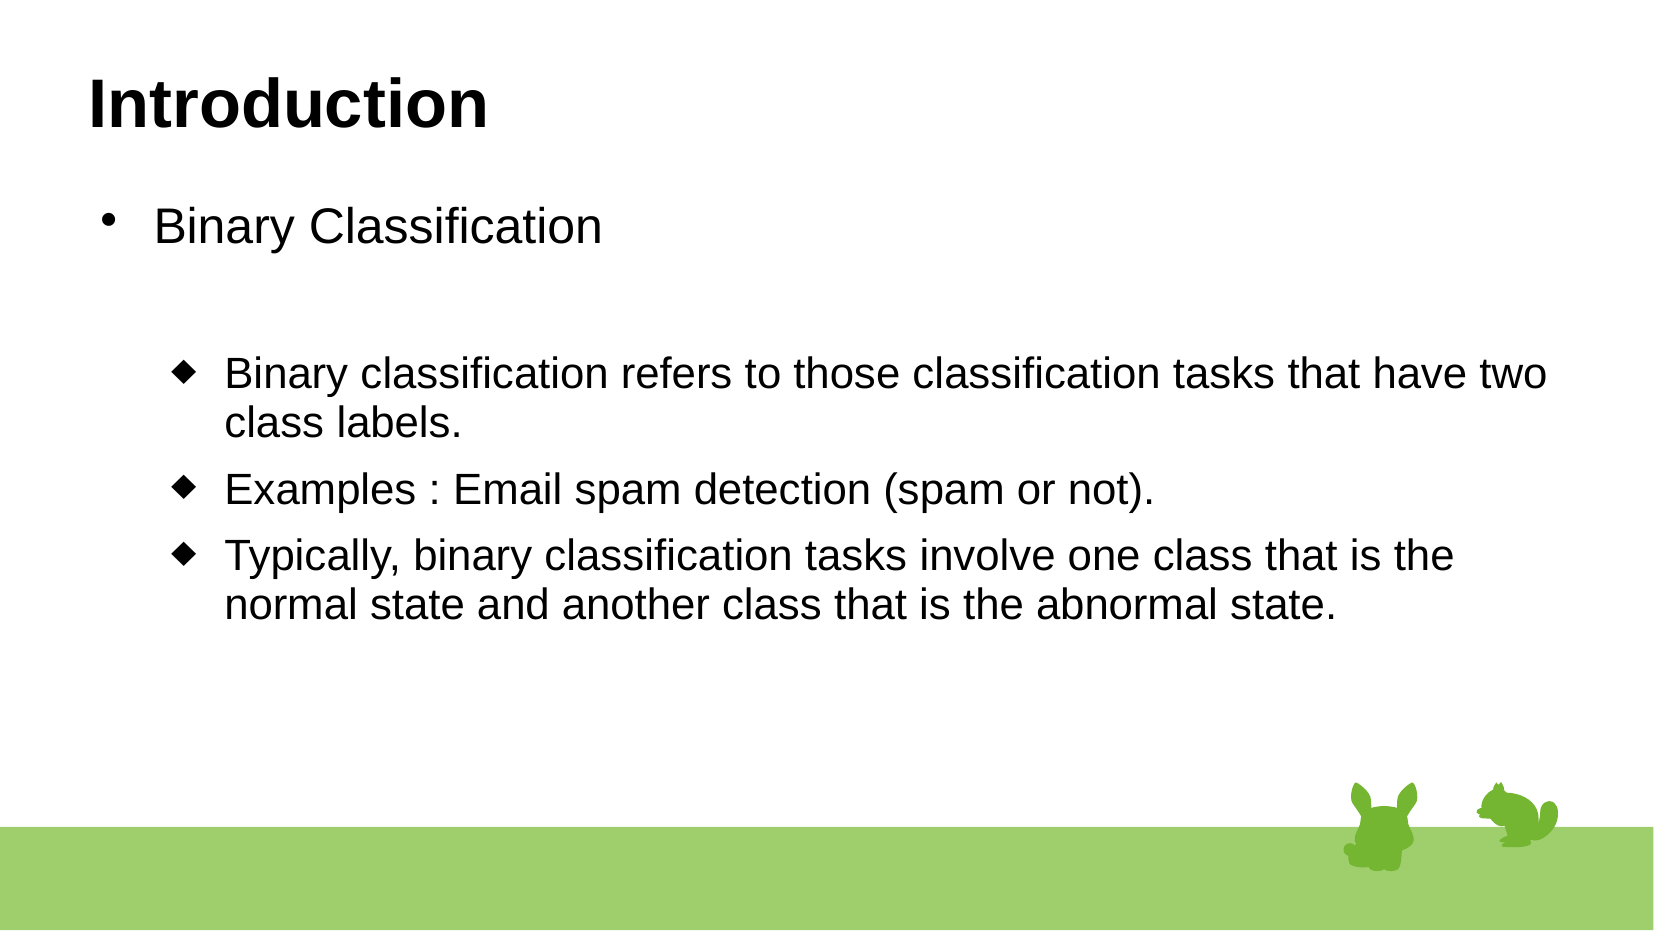

# Introduction
Binary Classification
Binary classification refers to those classification tasks that have two class labels.
Examples : Email spam detection (spam or not).
Typically, binary classification tasks involve one class that is the normal state and another class that is the abnormal state.